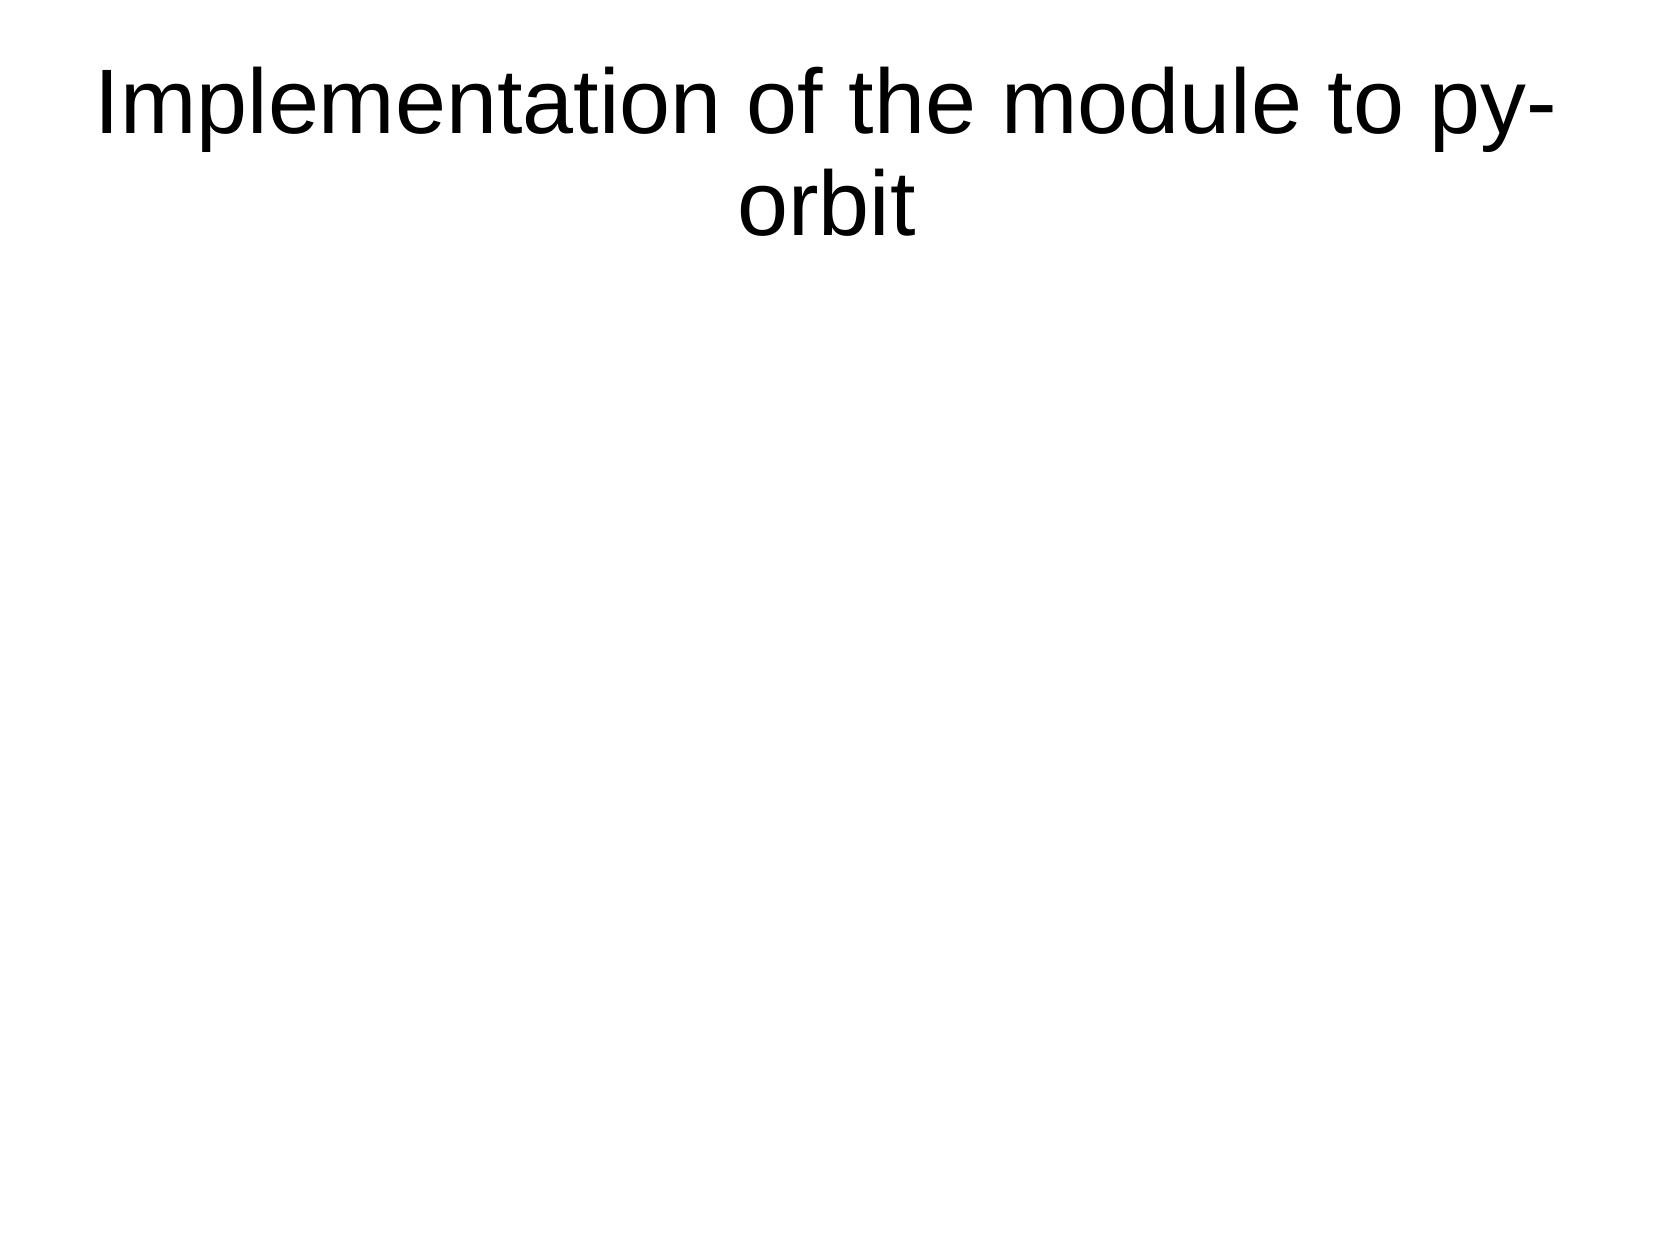

# Implementation of the module to py-orbit